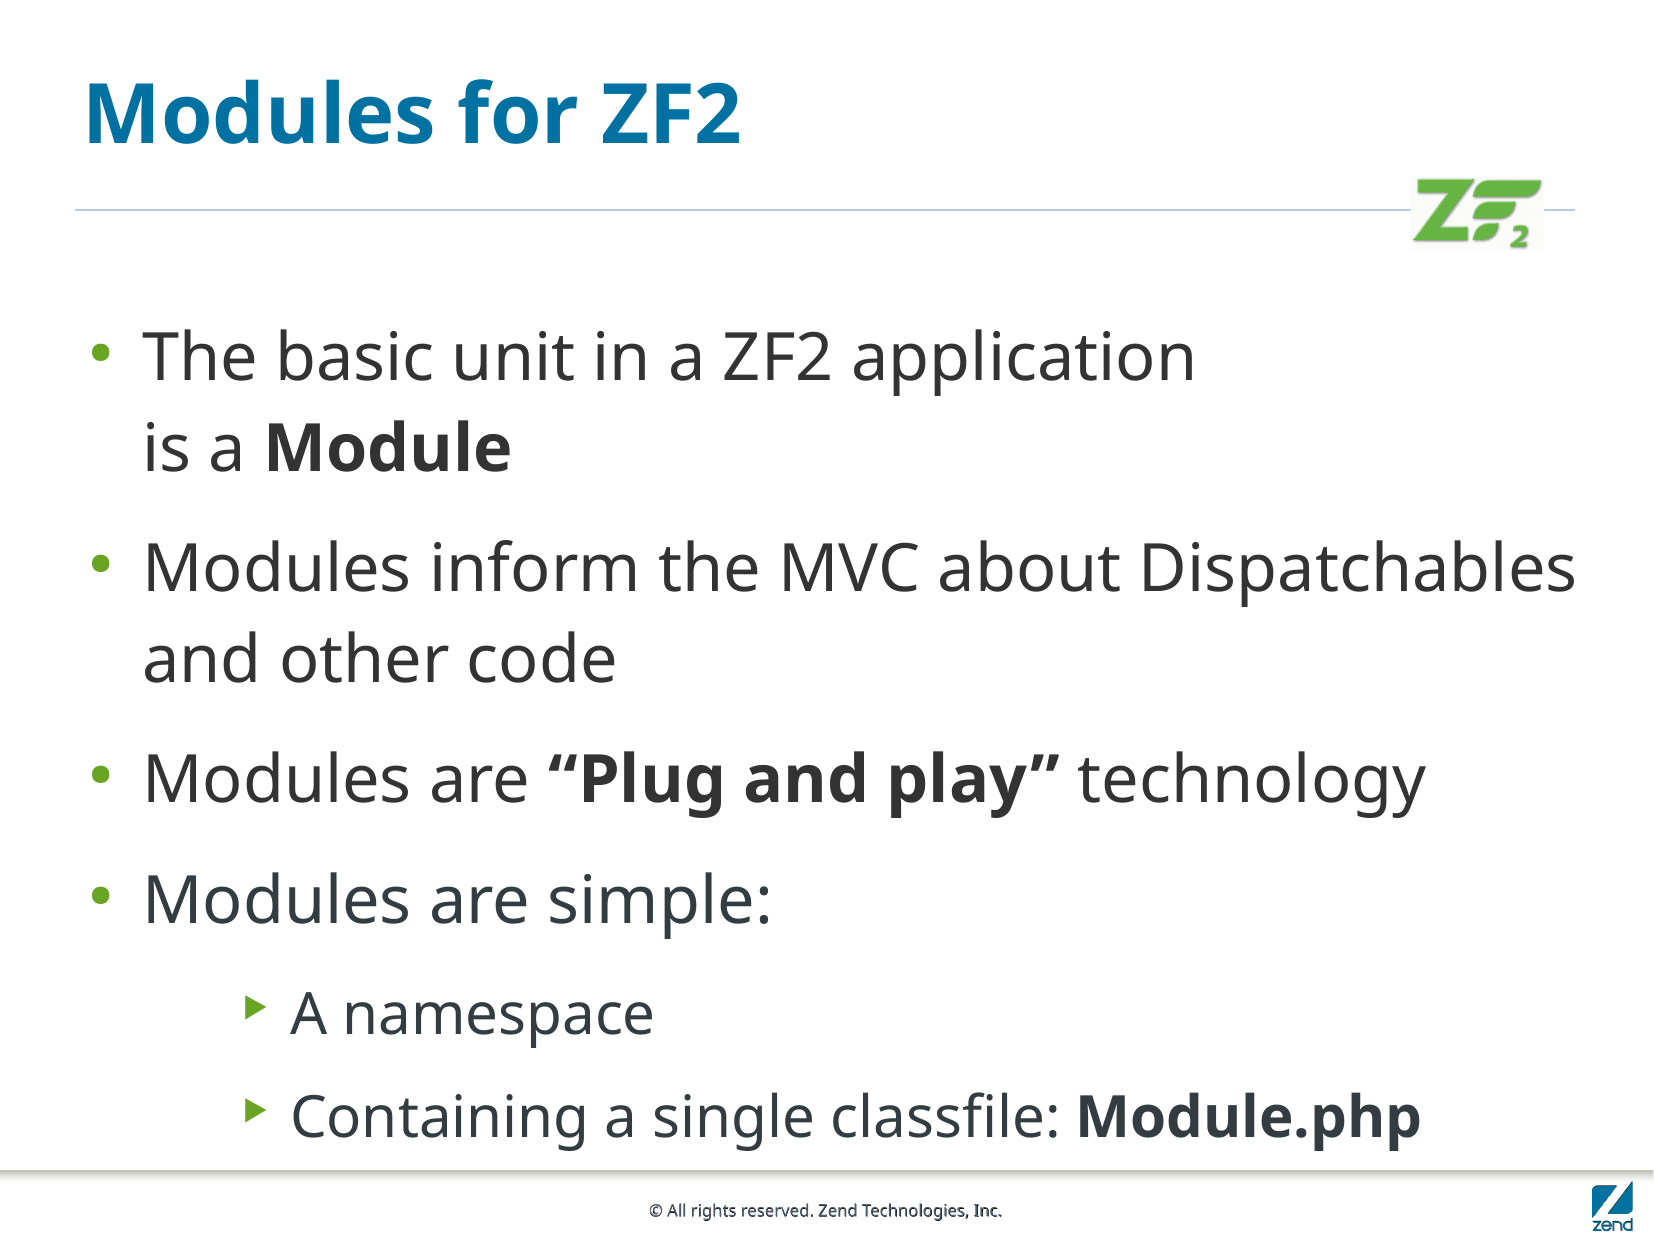

# Modules for ZF2
The basic unit in a ZF2 application
is a Module
Modules inform the MVC about Dispatchables and other code
Modules are “Plug and play” technology
Modules are simple:
A namespace
Containing a single classfile: Module.php